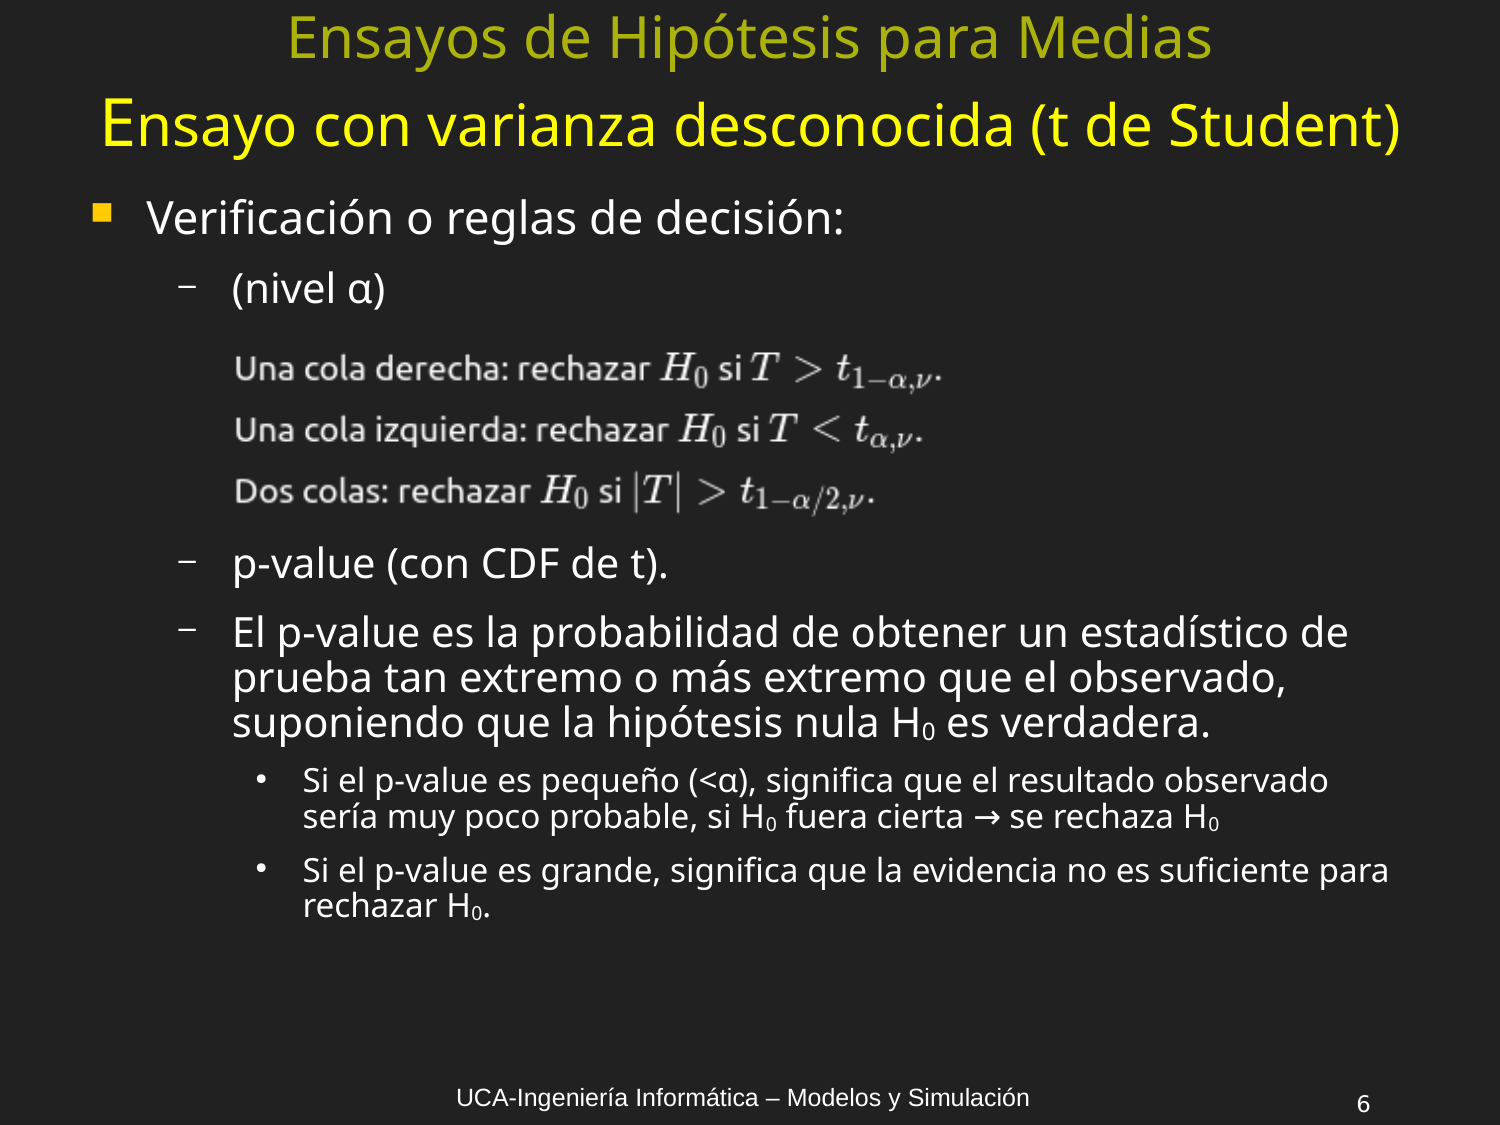

# Ensayos de Hipótesis para Medias Ensayo con varianza desconocida (t de Student)
Verificación o reglas de decisión:
(nivel α)
p-value (con CDF de t).
El p-value es la probabilidad de obtener un estadístico de prueba tan extremo o más extremo que el observado, suponiendo que la hipótesis nula H0 es verdadera.
Si el p-value es pequeño (<α), significa que el resultado observado sería muy poco probable, si H0 fuera cierta → se rechaza H0
Si el p-value es grande, significa que la evidencia no es suficiente para rechazar H0.